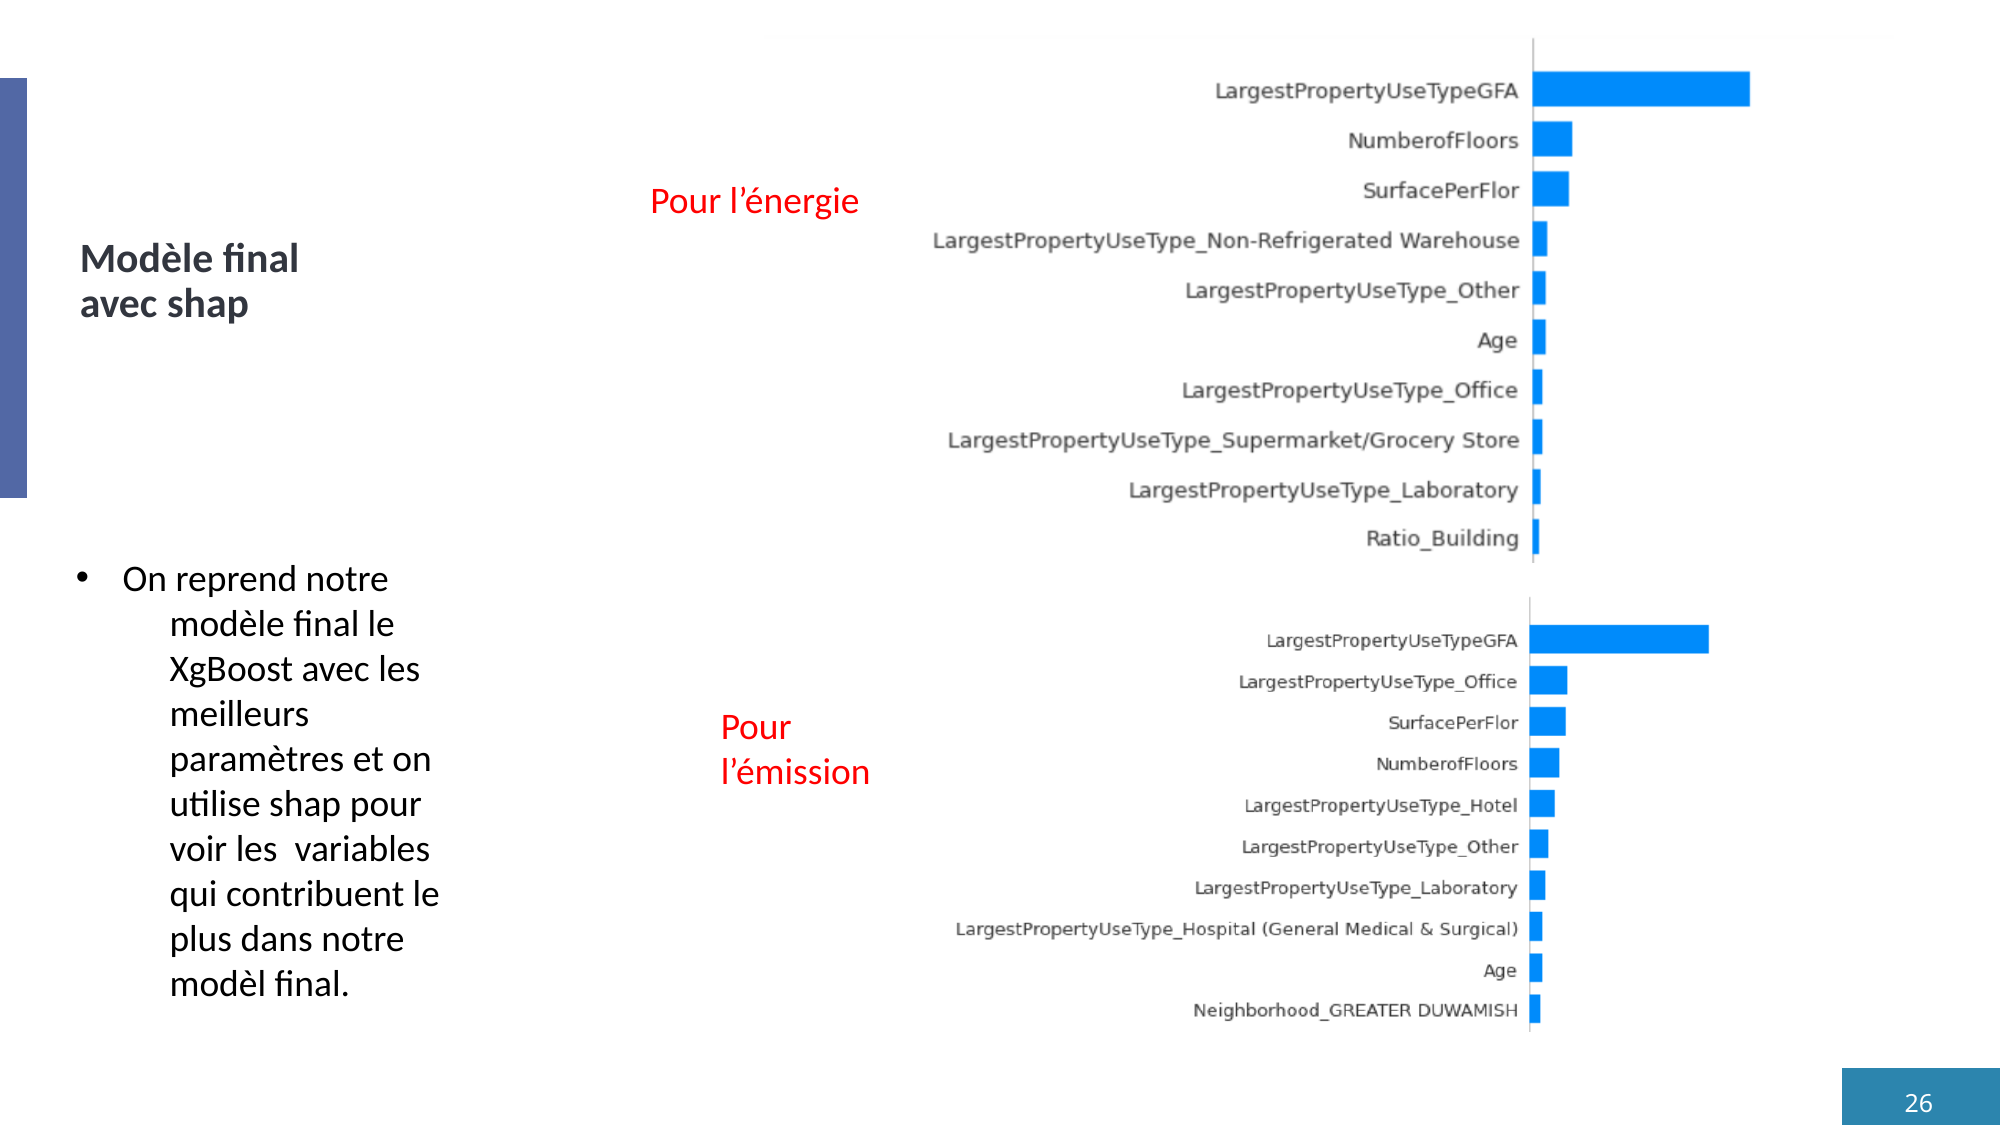

# Modèle final avec shap
Pour l’énergie
On reprend notre modèle final le XgBoost avec les meilleurs paramètres et on utilise shap pour voir les variables qui contribuent le plus dans notre modèl final.
Pour l’émission